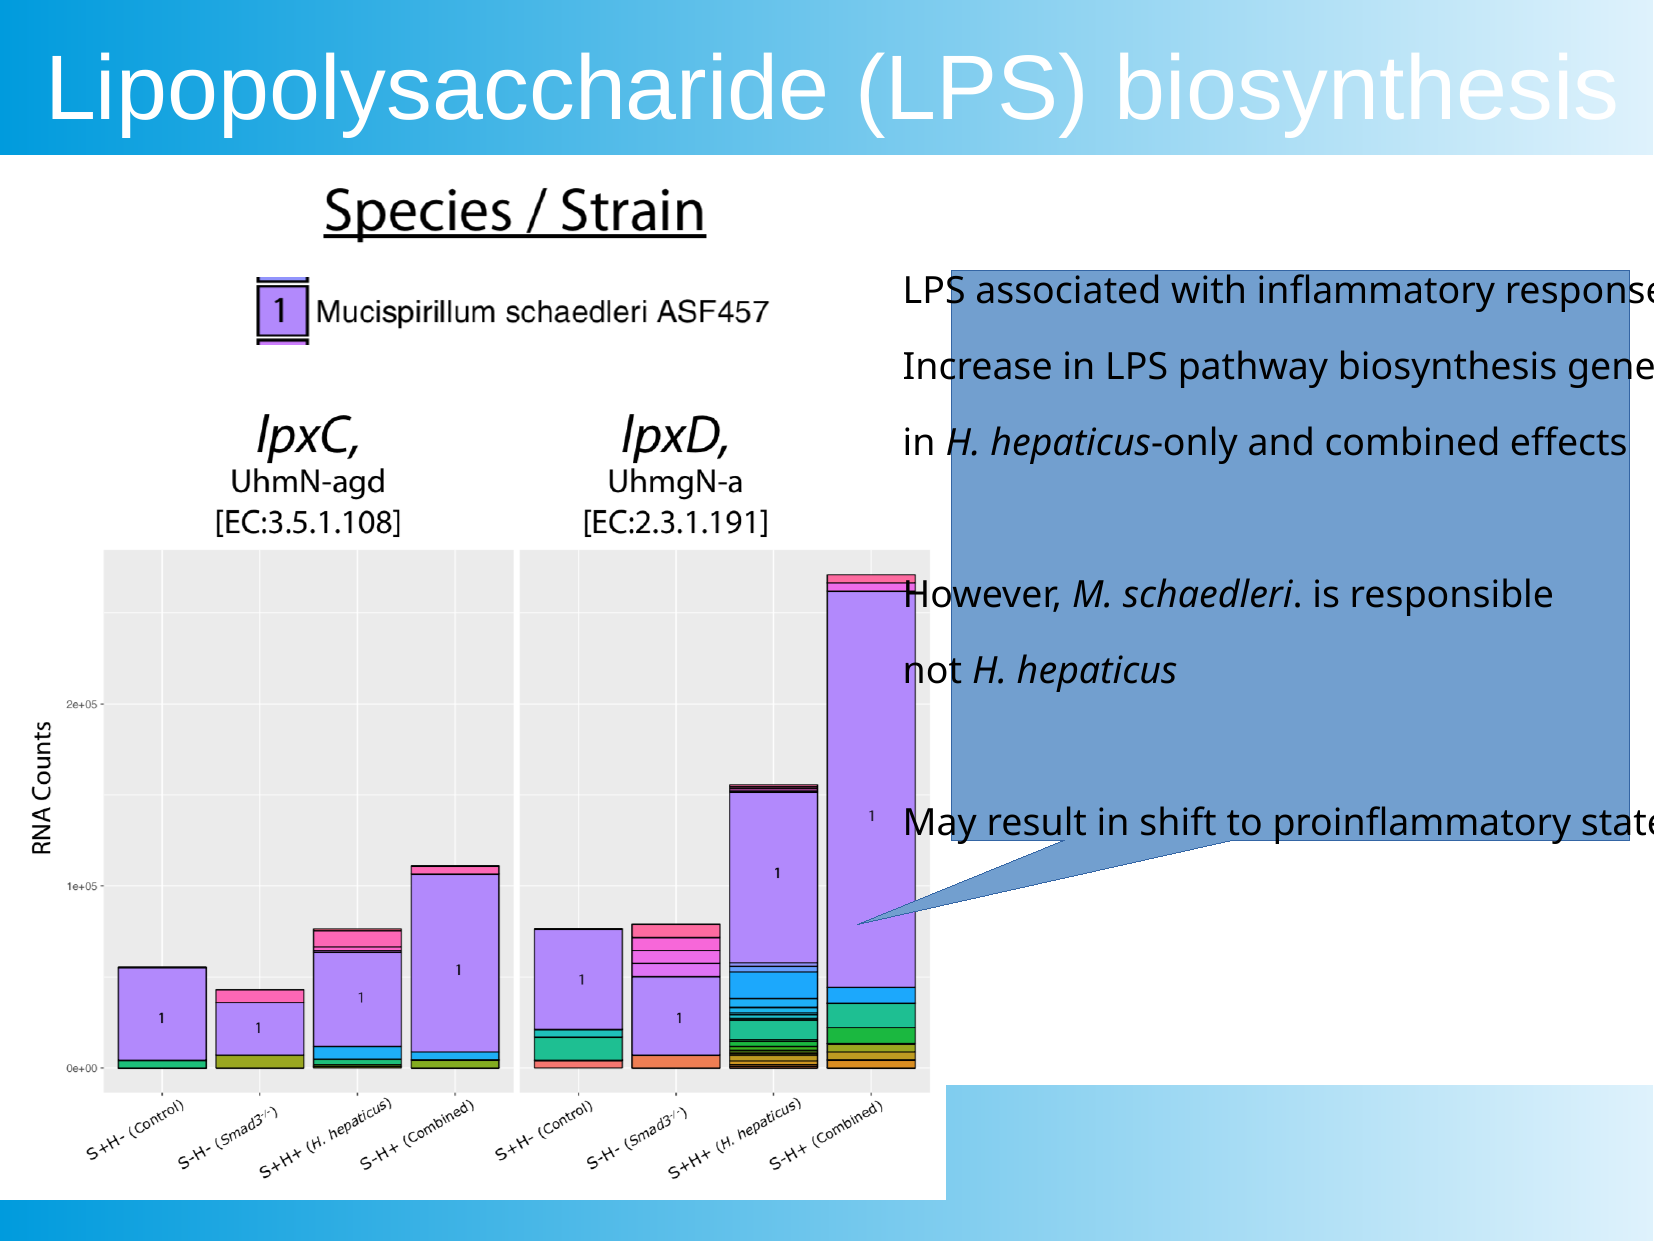

Lipopolysaccharide (LPS) biosynthesis
LPS associated with inflammatory response
Increase in LPS pathway biosynthesis genes
in H. hepaticus-only and combined effects
However, M. schaedleri. is responsible
not H. hepaticus
May result in shift to proinflammatory state